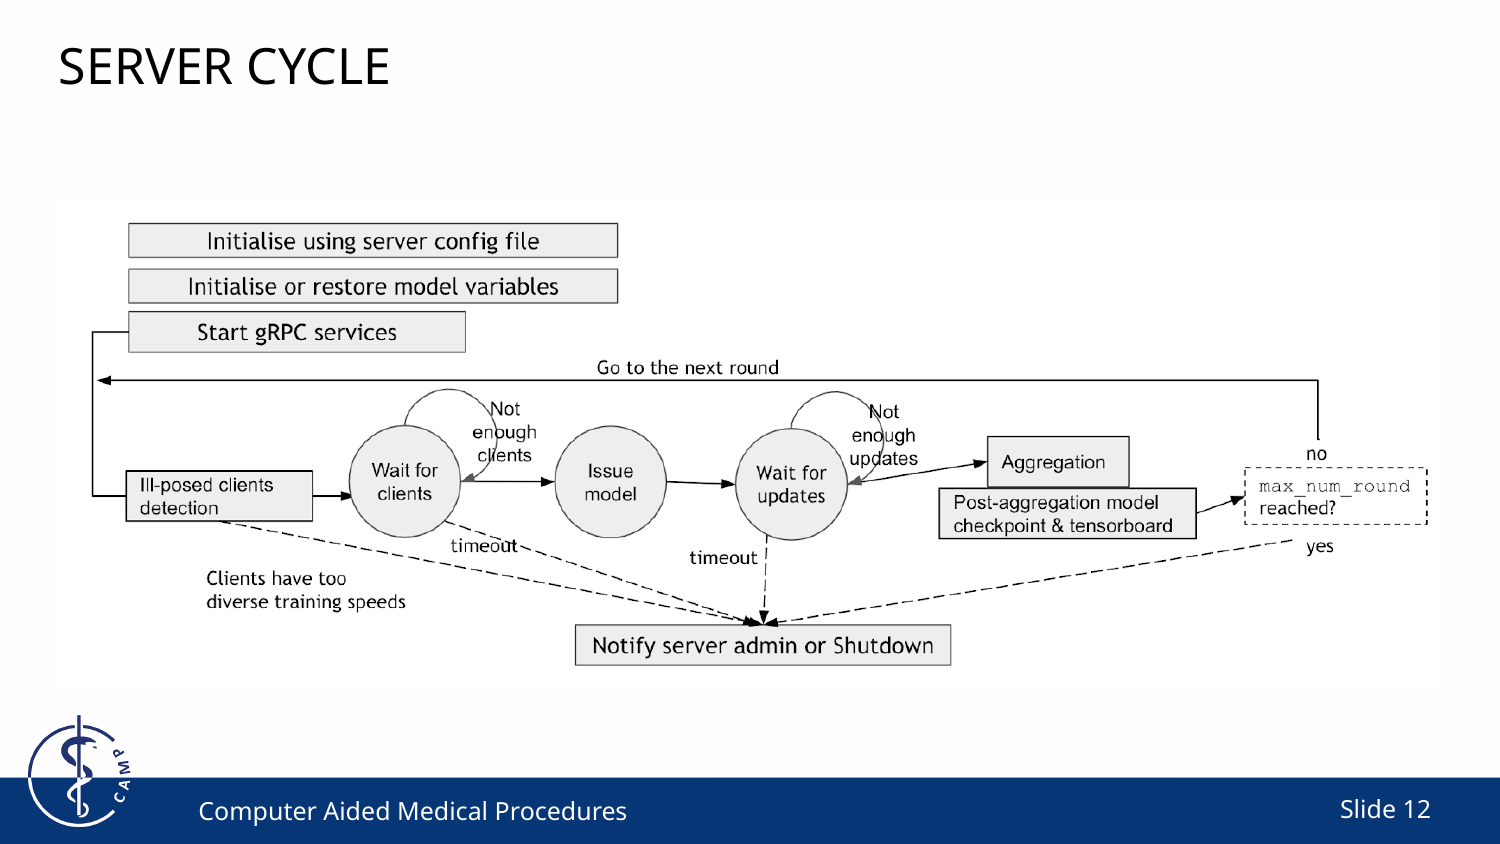

# SERVER CYCLE
Computer Aided Medical Procedures
Slide